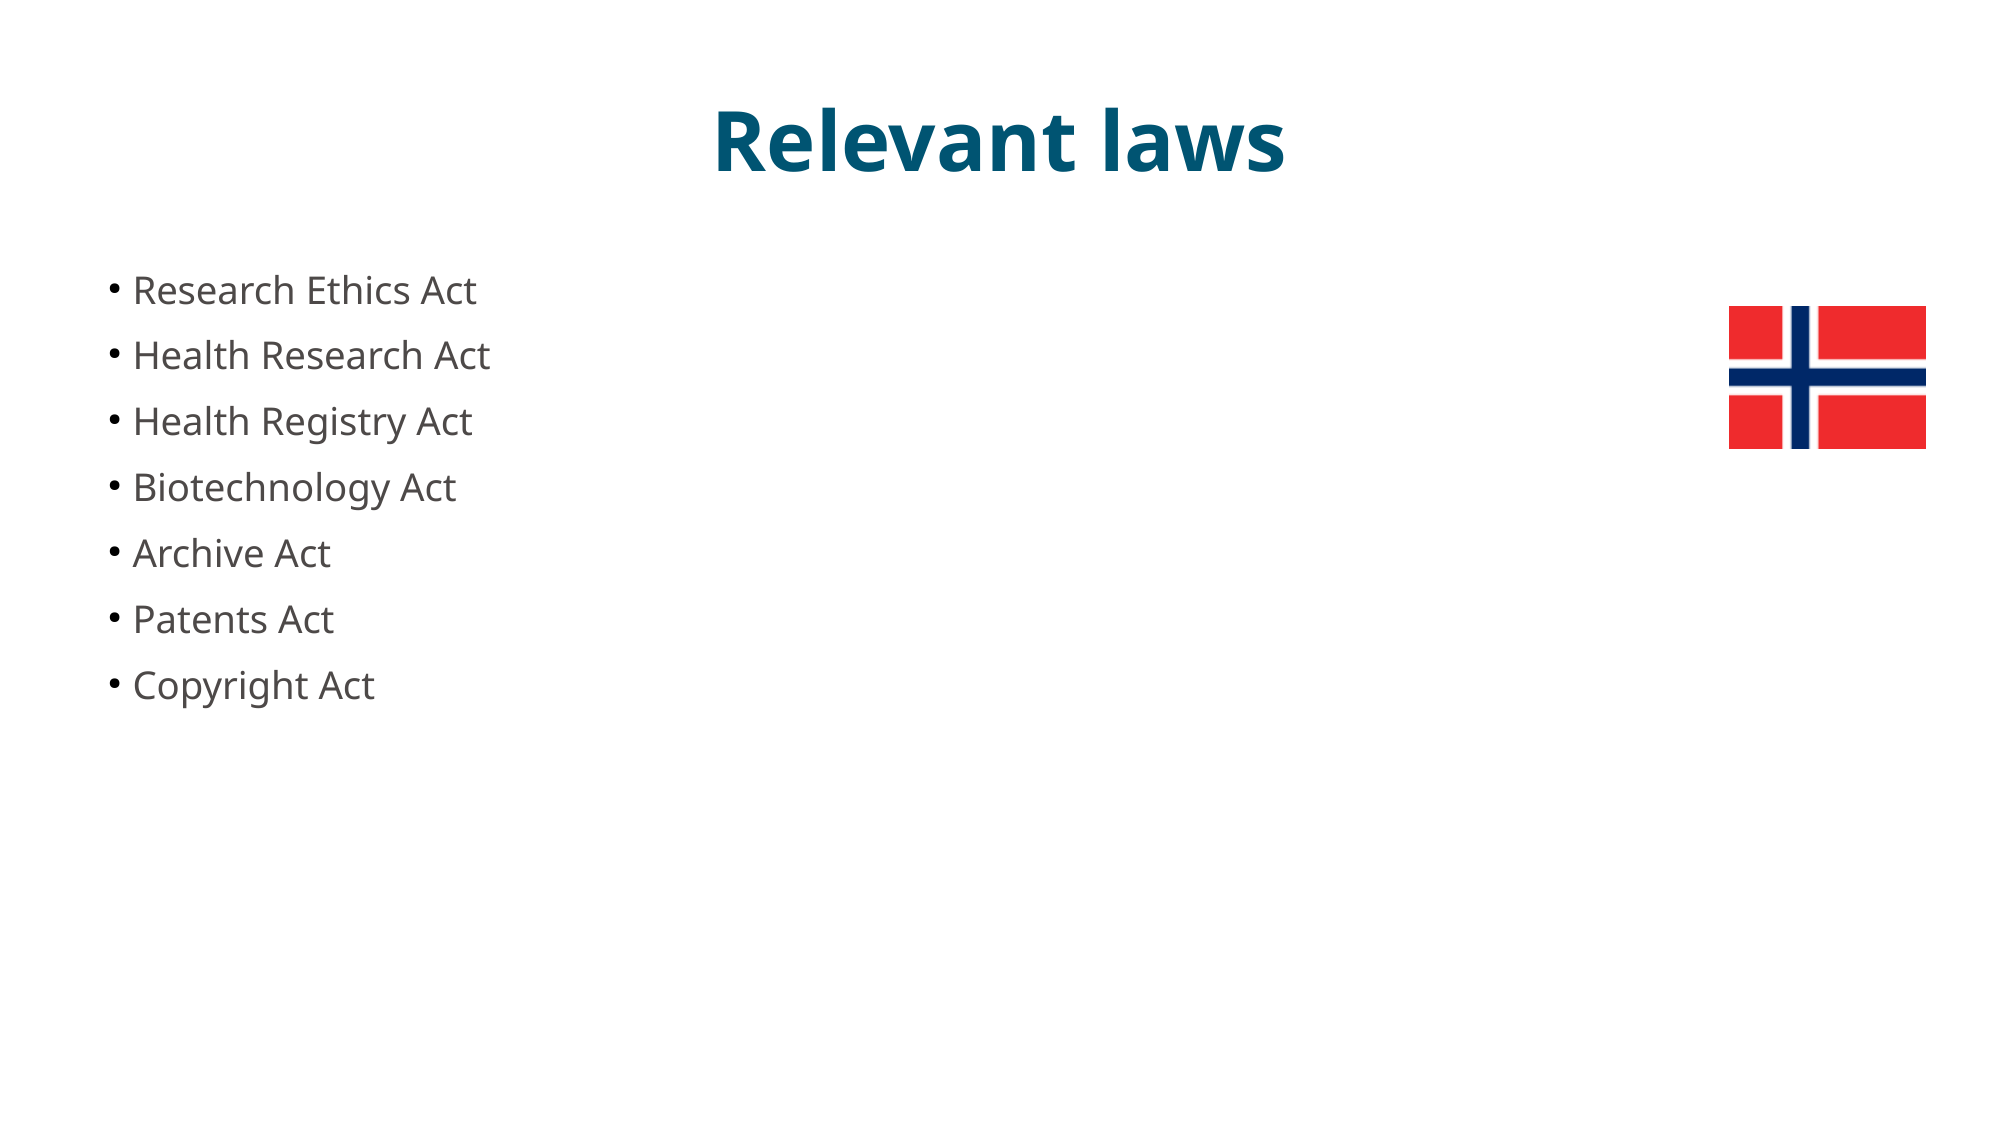

# Relevant laws
Research Ethics Act
Health Research Act
Health Registry Act
Biotechnology Act
Archive Act
Patents Act
Copyright Act
Personal Data Act
Regulations on the processing of personal data
General Data Protection Regulation
https://lovdata.no/dokument/SF/forskrift/2018-06-15-876
https://lovdata.no/dokument/SF/forskrift/2018-06-15-877
https://lovdata.no/dokument/NL/lov/2014-06-20-43
https://lovdata.no/dokument/NL/lov/2003-12-05-100
https://lovdata.no/dokument/NL/lov/1992-12-04-126
https://lovdata.no/dokument/NL/lov/2018-06-15-38
https://lovdata.no/dokument/NL/lov/2017-04-28-23
https://lovdata.no/dokument/LTI/lov/2008-06-20-44
https://lovdata.no/dokument/LTI/lov/2019-06-21-49
https://lovdata.no/dokument/NL/lov/2018-06-15-40
https://eur-lex.europa.eu/legal-content/EN/TXT/PDF/?uri=OJ:L:2016:119:FULL